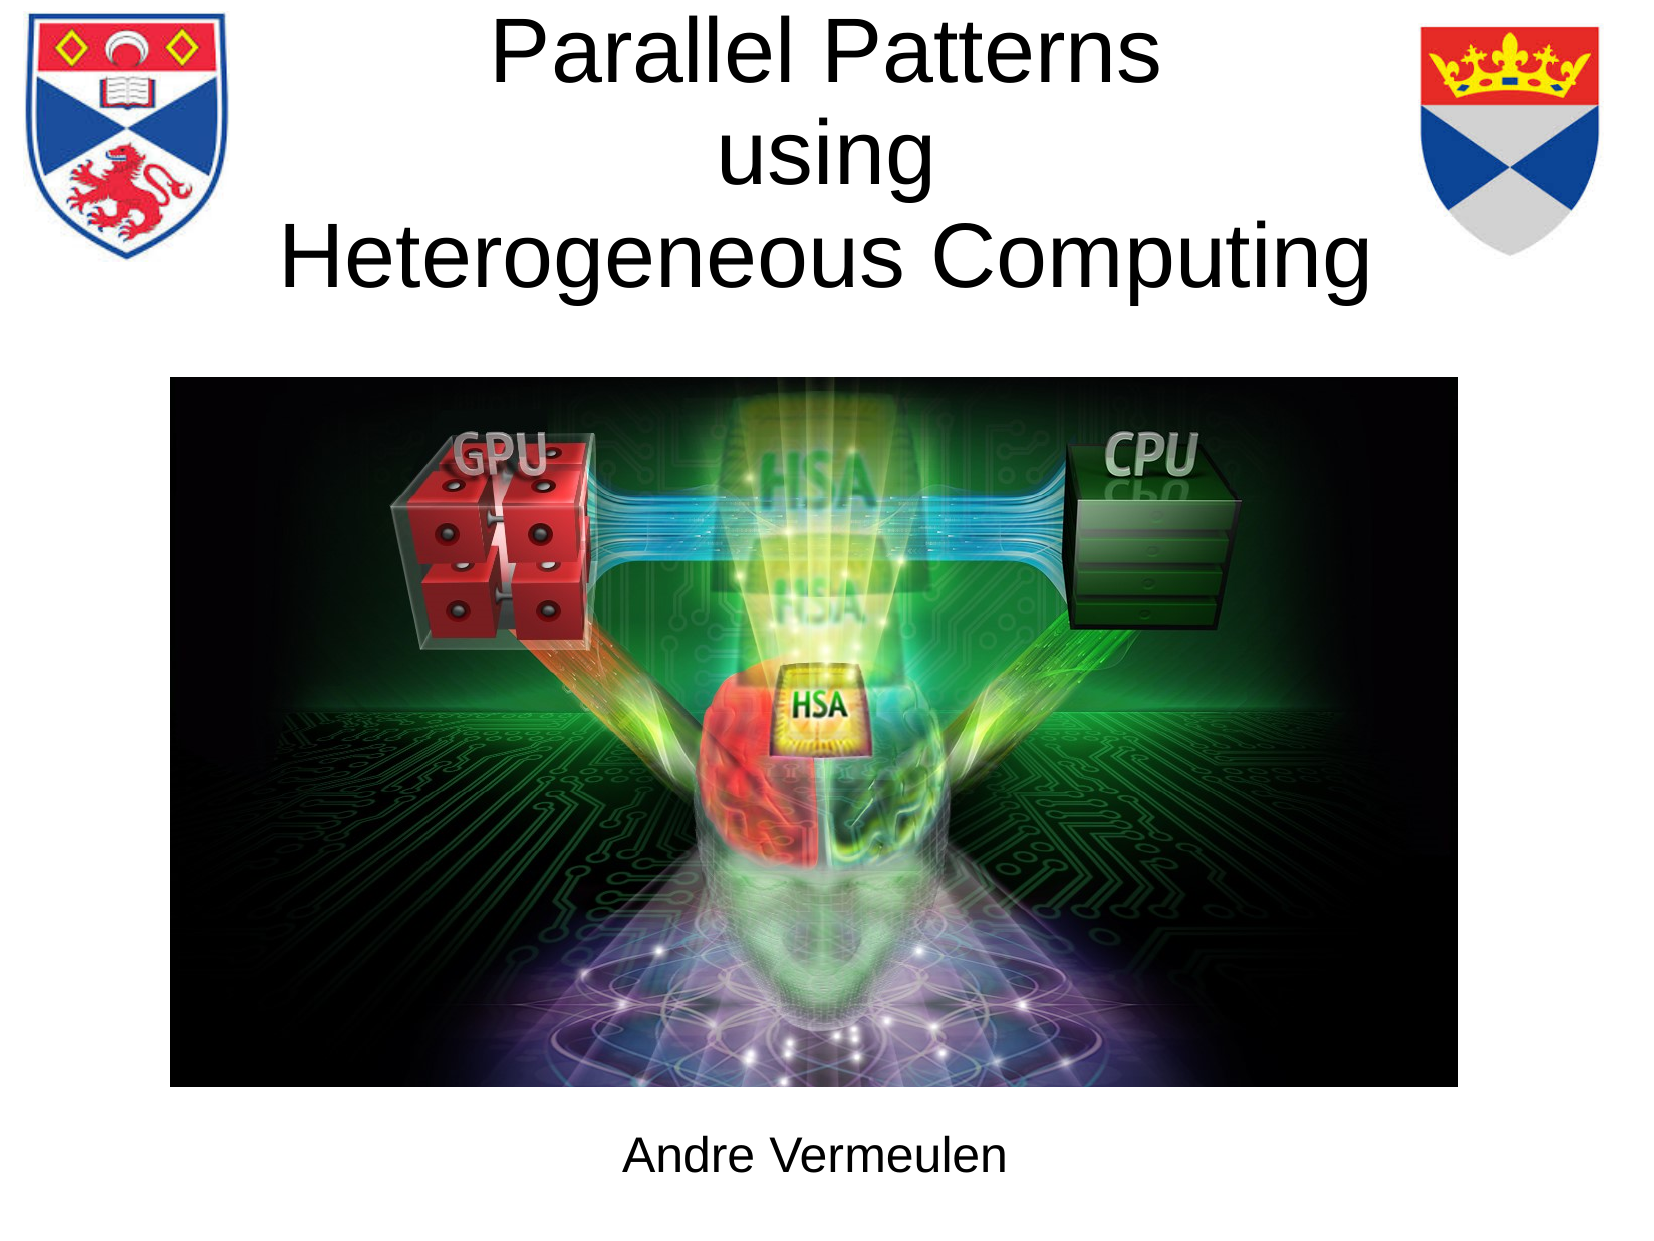

# Parallel Patterns using Heterogeneous Computing
Andre Vermeulen